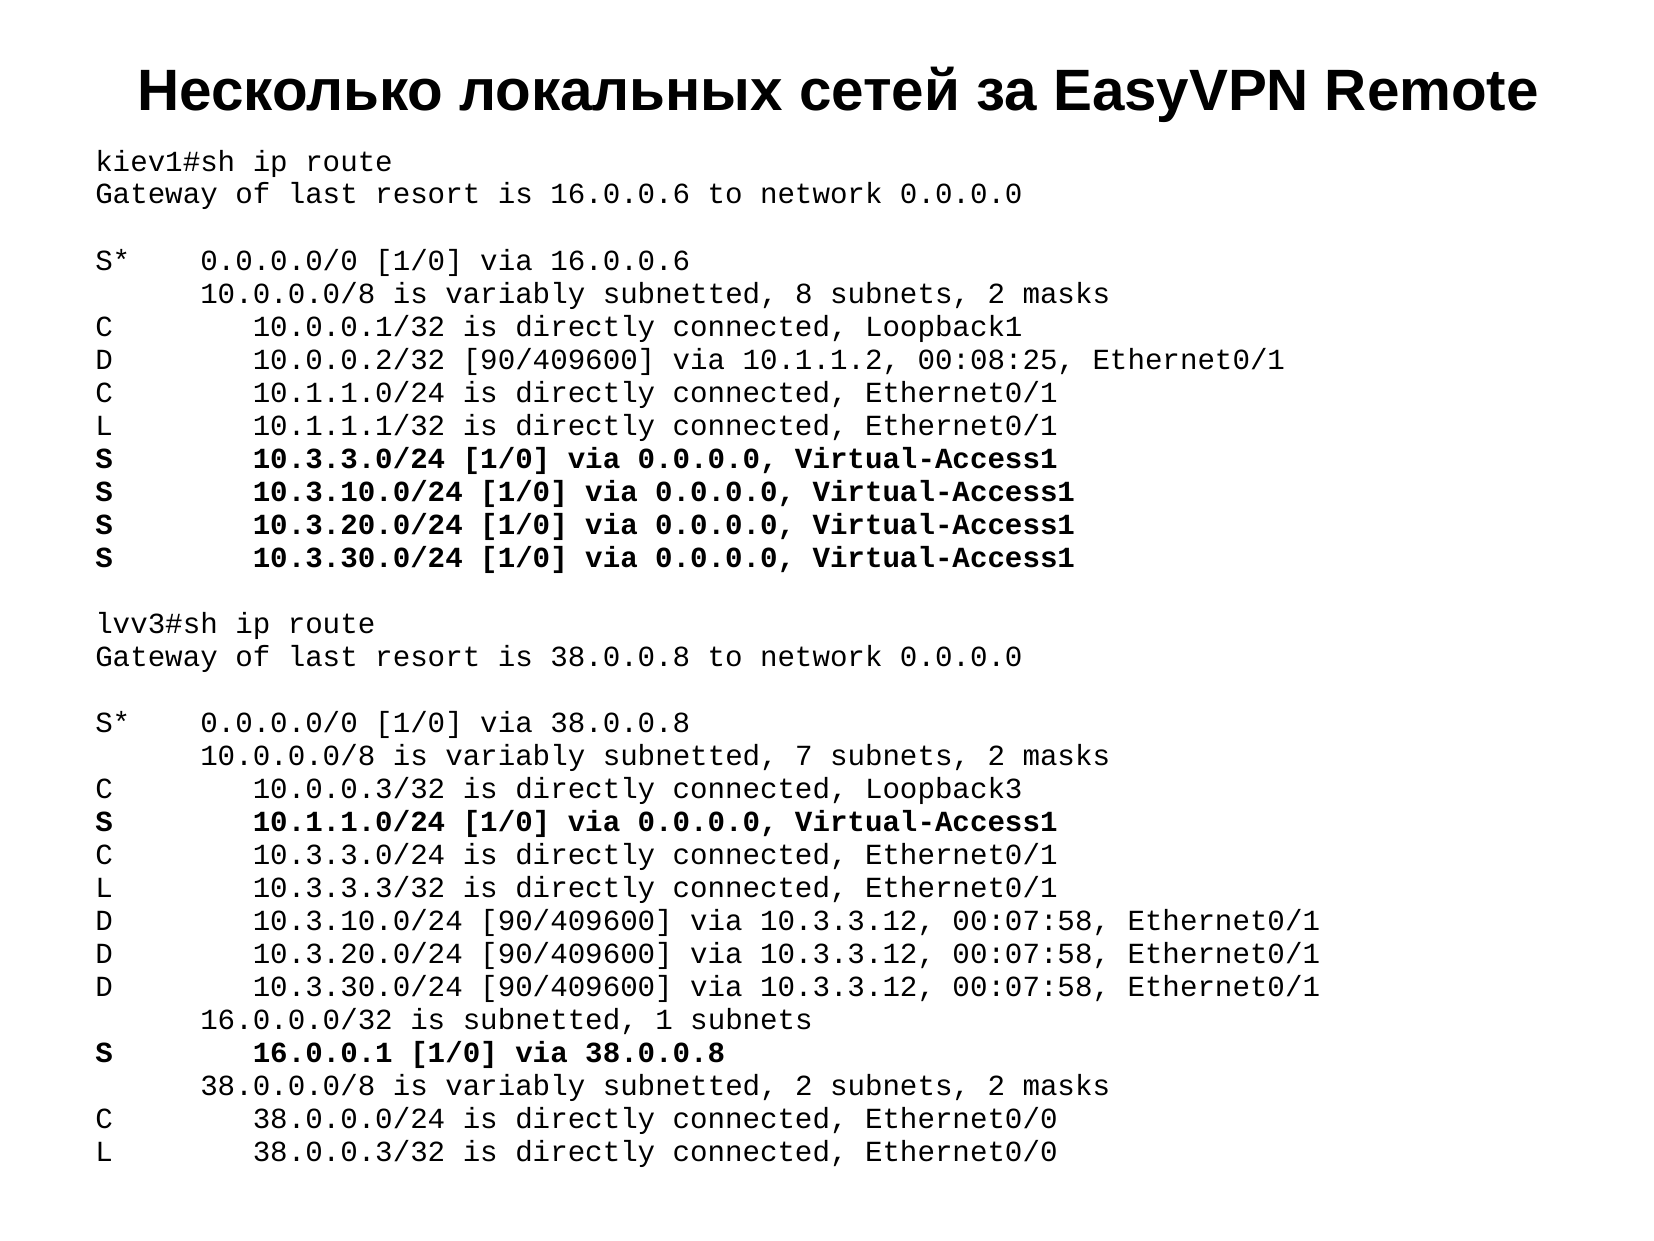

Несколько локальных сетей за EasyVPN Remote
# kiev1#sh ip route
Gateway of last resort is 16.0.0.6 to network 0.0.0.0
S* 0.0.0.0/0 [1/0] via 16.0.0.6
 10.0.0.0/8 is variably subnetted, 8 subnets, 2 masks
C 10.0.0.1/32 is directly connected, Loopback1
D 10.0.0.2/32 [90/409600] via 10.1.1.2, 00:08:25, Ethernet0/1
C 10.1.1.0/24 is directly connected, Ethernet0/1
L 10.1.1.1/32 is directly connected, Ethernet0/1
S 10.3.3.0/24 [1/0] via 0.0.0.0, Virtual-Access1
S 10.3.10.0/24 [1/0] via 0.0.0.0, Virtual-Access1
S 10.3.20.0/24 [1/0] via 0.0.0.0, Virtual-Access1
S 10.3.30.0/24 [1/0] via 0.0.0.0, Virtual-Access1
lvv3#sh ip route
Gateway of last resort is 38.0.0.8 to network 0.0.0.0
S* 0.0.0.0/0 [1/0] via 38.0.0.8
 10.0.0.0/8 is variably subnetted, 7 subnets, 2 masks
C 10.0.0.3/32 is directly connected, Loopback3
S 10.1.1.0/24 [1/0] via 0.0.0.0, Virtual-Access1
C 10.3.3.0/24 is directly connected, Ethernet0/1
L 10.3.3.3/32 is directly connected, Ethernet0/1
D 10.3.10.0/24 [90/409600] via 10.3.3.12, 00:07:58, Ethernet0/1
D 10.3.20.0/24 [90/409600] via 10.3.3.12, 00:07:58, Ethernet0/1
D 10.3.30.0/24 [90/409600] via 10.3.3.12, 00:07:58, Ethernet0/1
 16.0.0.0/32 is subnetted, 1 subnets
S 16.0.0.1 [1/0] via 38.0.0.8
 38.0.0.0/8 is variably subnetted, 2 subnets, 2 masks
C 38.0.0.0/24 is directly connected, Ethernet0/0
L 38.0.0.3/32 is directly connected, Ethernet0/0